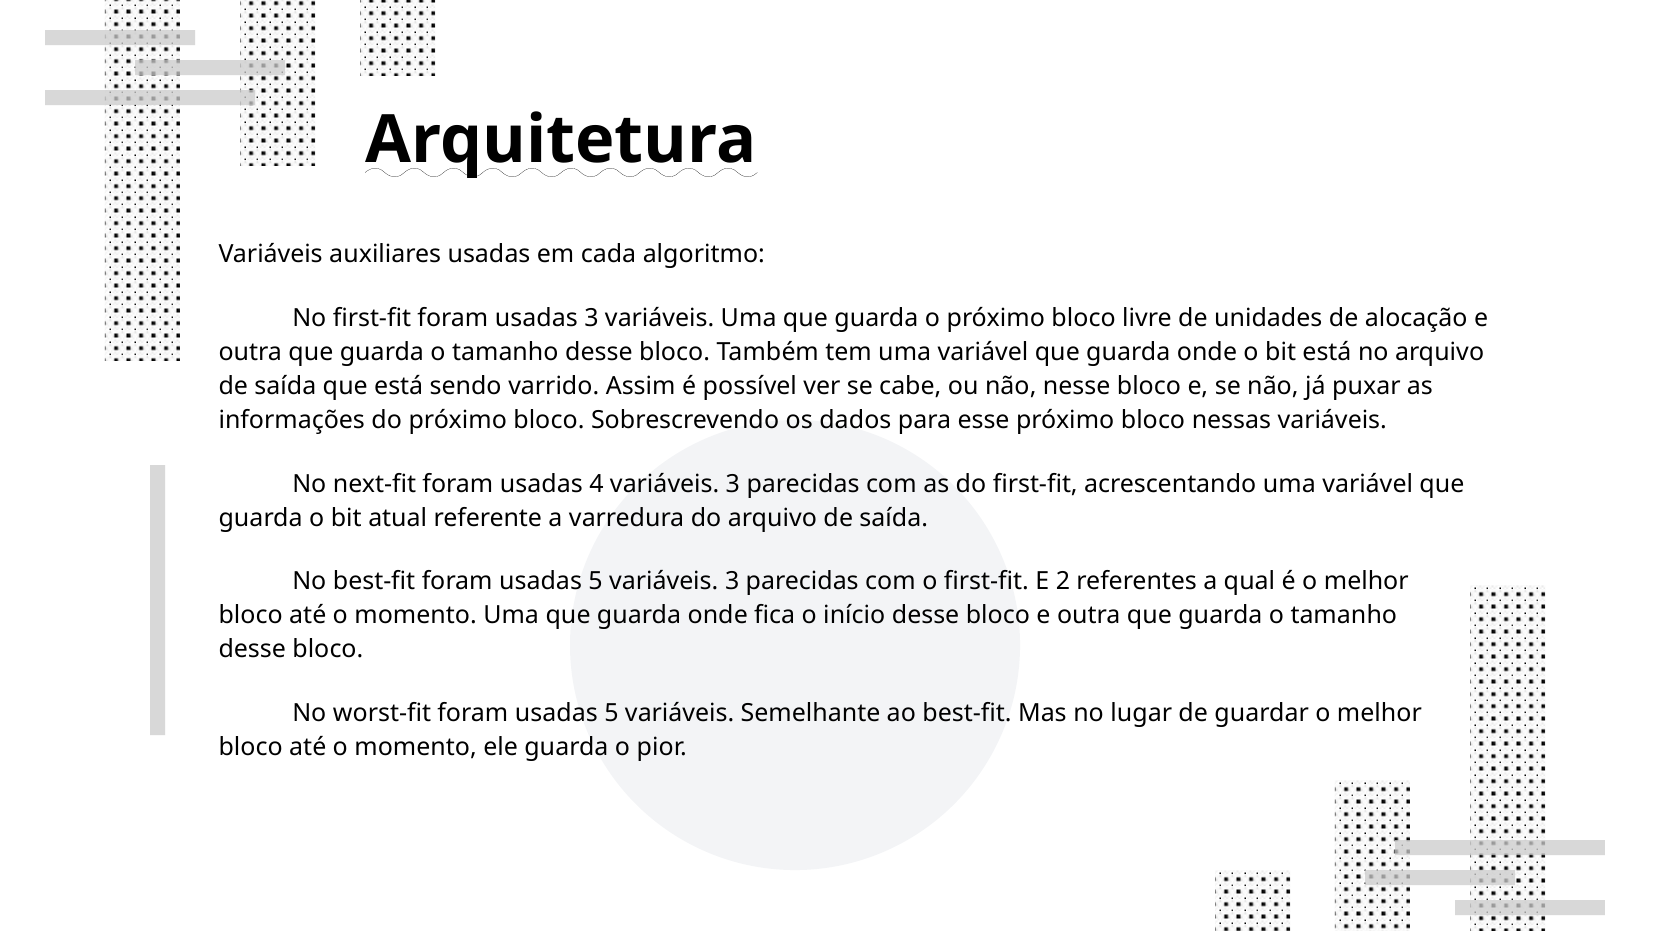

# Arquitetura
Variáveis auxiliares usadas em cada algoritmo:
 	No first-fit foram usadas 3 variáveis. Uma que guarda o próximo bloco livre de unidades de alocação e outra que guarda o tamanho desse bloco. Também tem uma variável que guarda onde o bit está no arquivo de saída que está sendo varrido. Assim é possível ver se cabe, ou não, nesse bloco e, se não, já puxar as informações do próximo bloco. Sobrescrevendo os dados para esse próximo bloco nessas variáveis.
 	No next-fit foram usadas 4 variáveis. 3 parecidas com as do first-fit, acrescentando uma variável que guarda o bit atual referente a varredura do arquivo de saída.
 	No best-fit foram usadas 5 variáveis. 3 parecidas com o first-fit. E 2 referentes a qual é o melhor bloco até o momento. Uma que guarda onde fica o início desse bloco e outra que guarda o tamanho desse bloco.
 	No worst-fit foram usadas 5 variáveis. Semelhante ao best-fit. Mas no lugar de guardar o melhor bloco até o momento, ele guarda o pior.